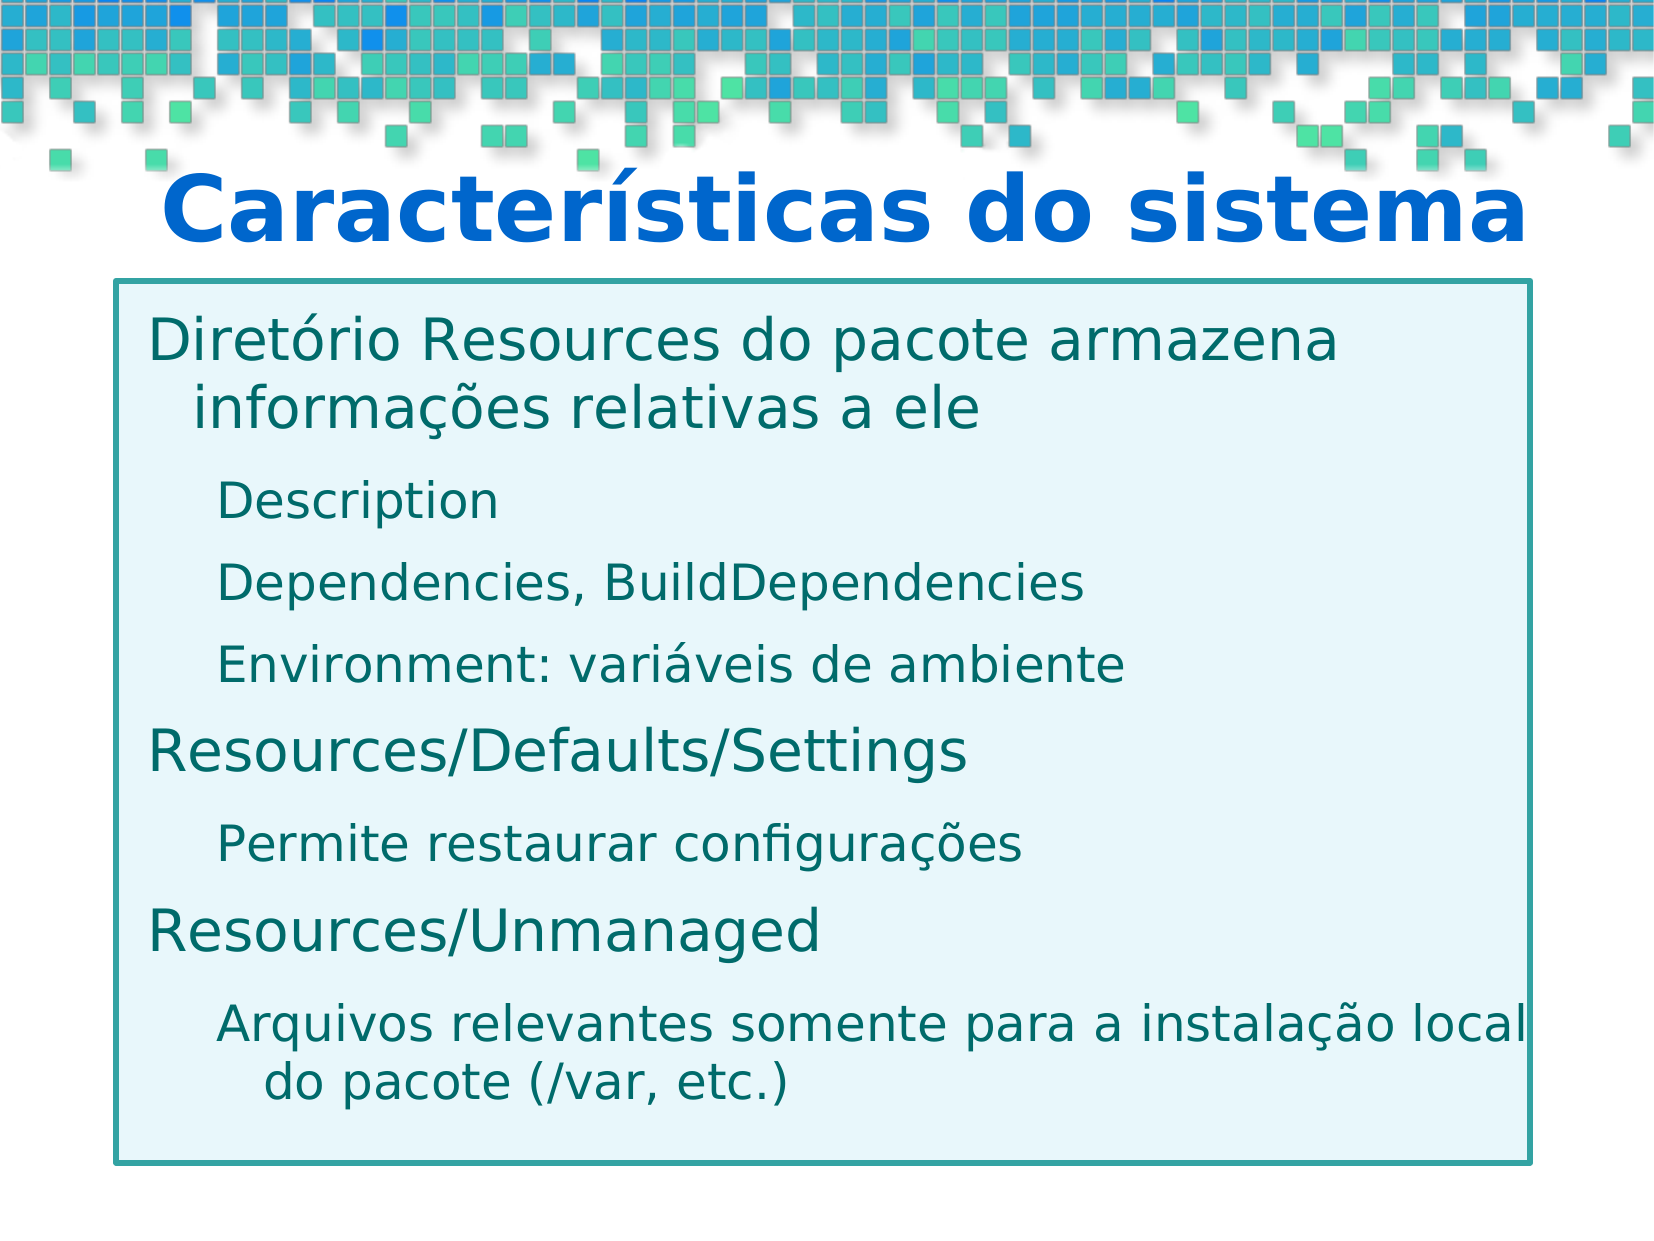

# Características do sistema
Diretório Resources do pacote armazena informações relativas a ele
Description
Dependencies, BuildDependencies
Environment: variáveis de ambiente
Resources/Defaults/Settings
Permite restaurar configurações
Resources/Unmanaged
Arquivos relevantes somente para a instalação local do pacote (/var, etc.)